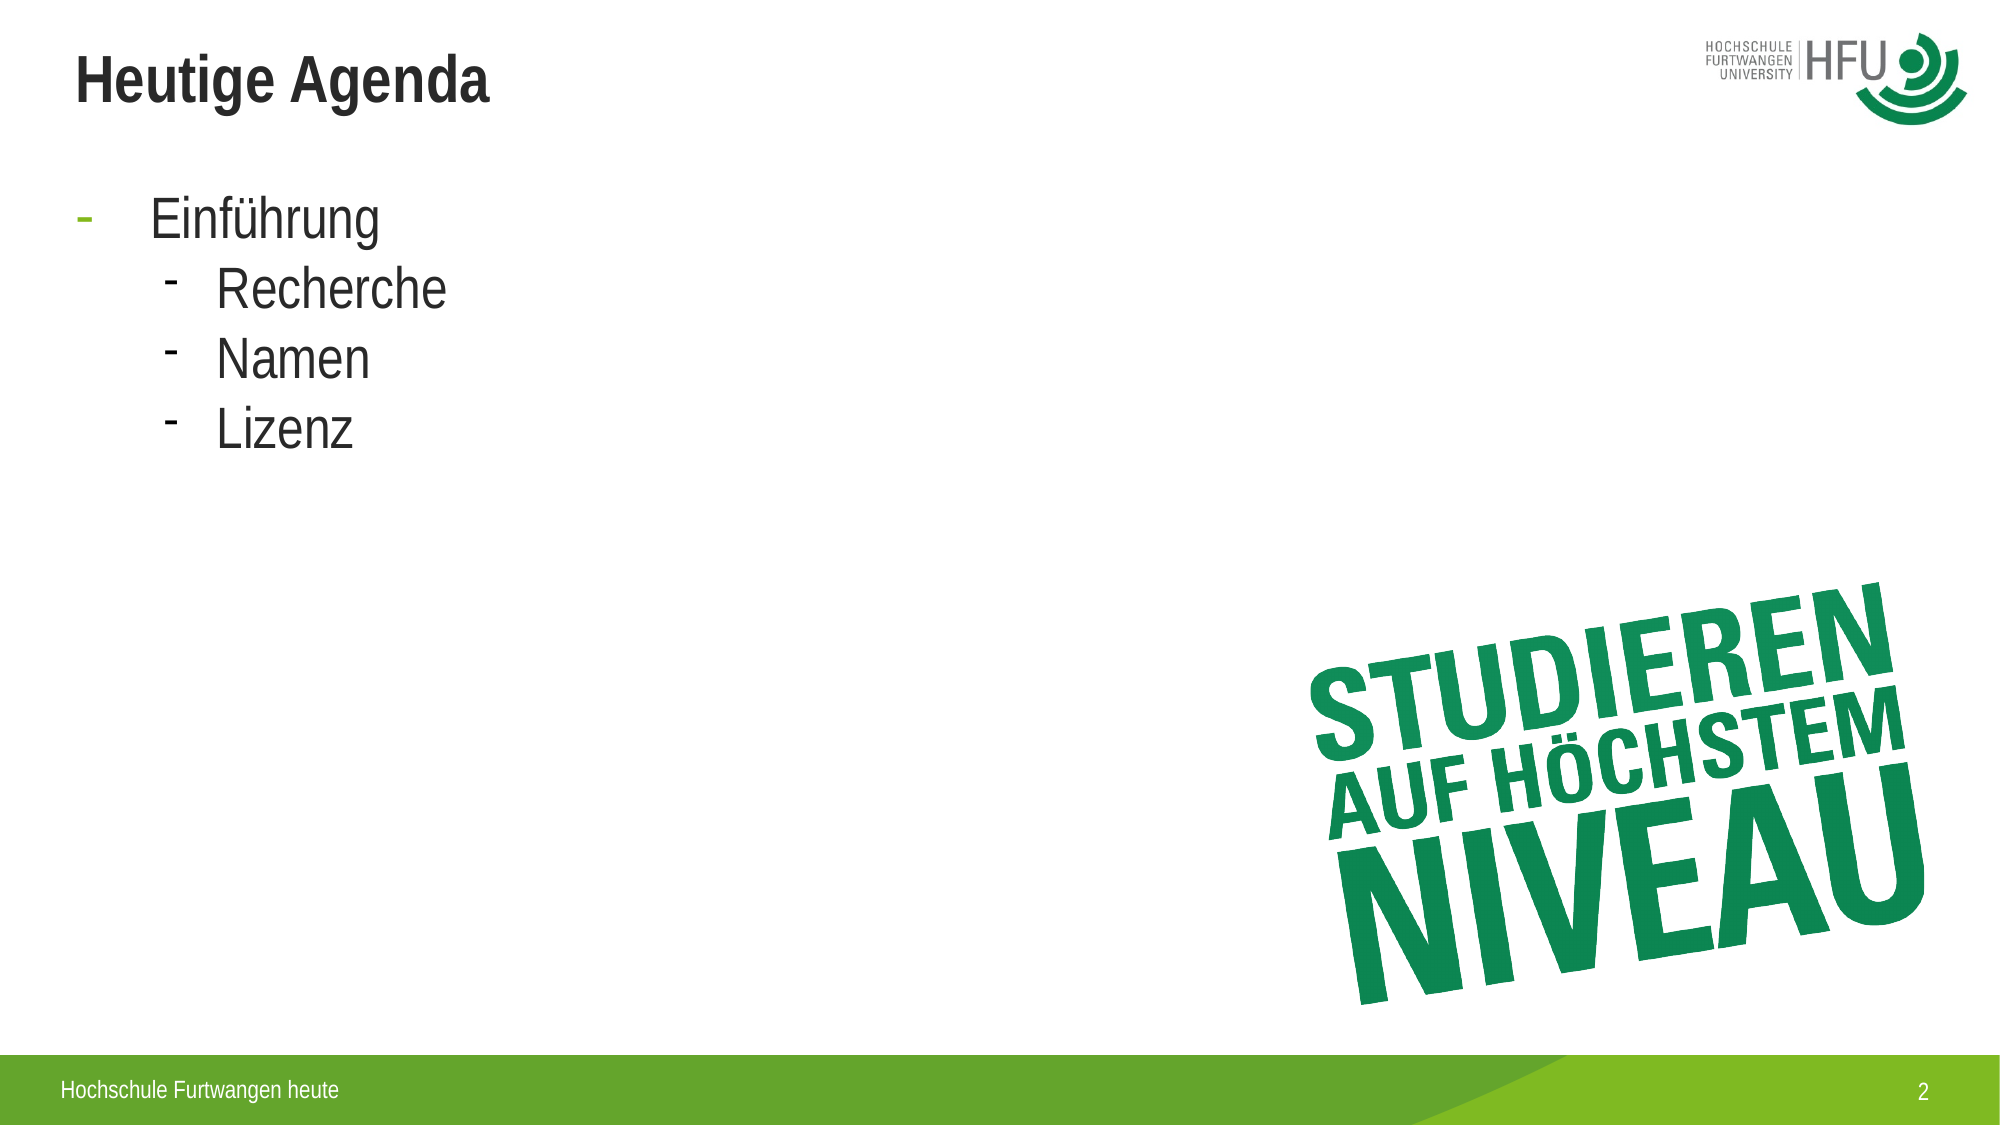

Heutige Agenda
Einführung
Recherche
Namen
Lizenz
Hochschule Furtwangen heute